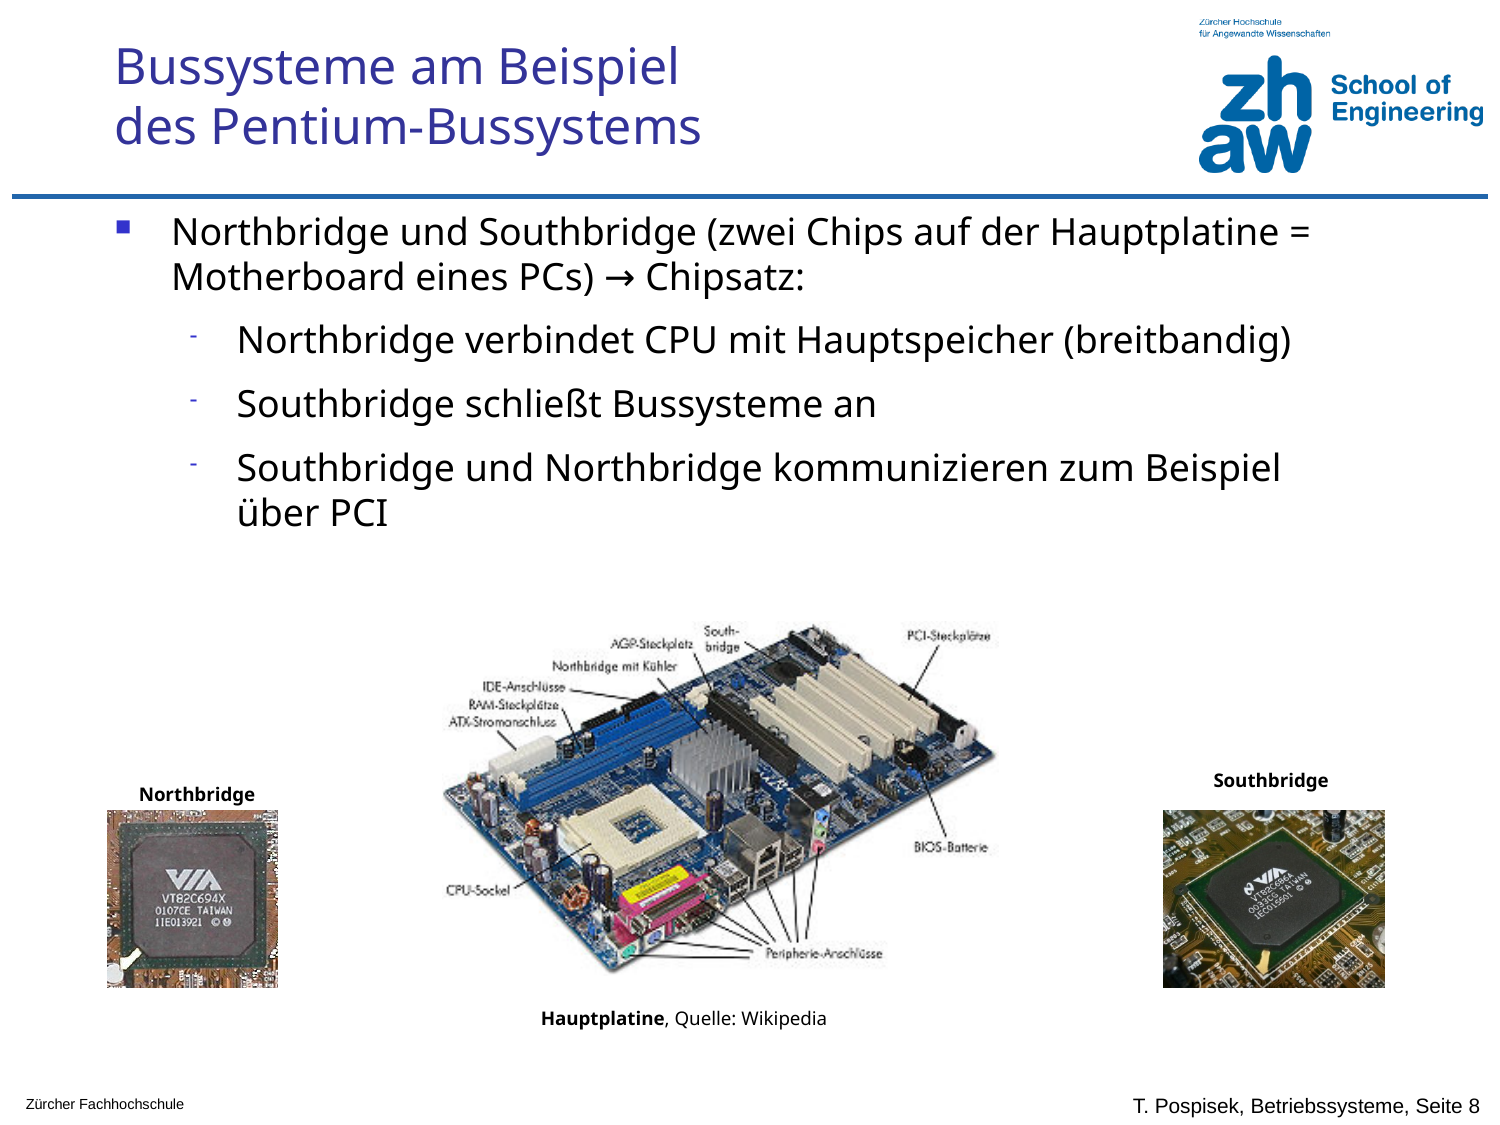

# Bussysteme am Beispiel des Pentium-Bussystems
Northbridge und Southbridge (zwei Chips auf der Hauptplatine = Motherboard eines PCs) → Chipsatz:
Northbridge verbindet CPU mit Hauptspeicher (breitbandig)
Southbridge schließt Bussysteme an
Southbridge und Northbridge kommunizieren zum Beispiel über PCI
Southbridge
Northbridge
Hauptplatine, Quelle: Wikipedia